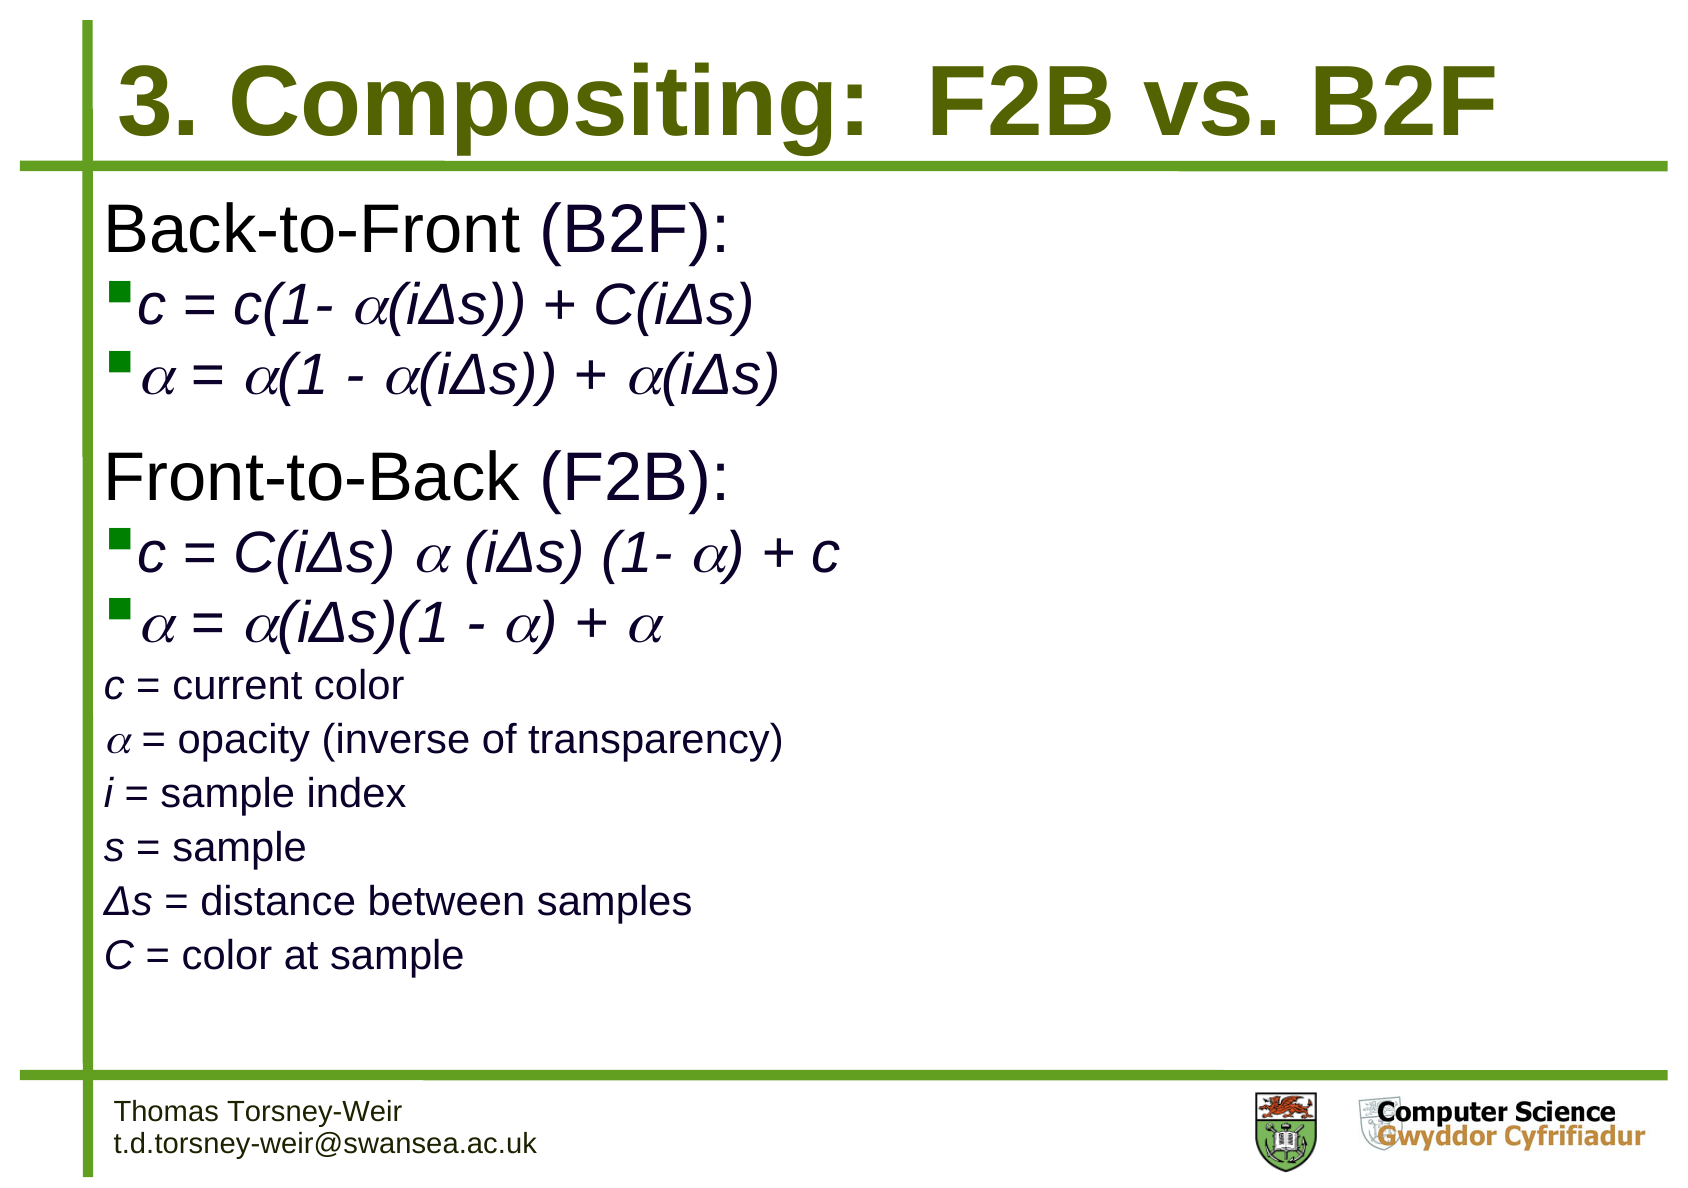

# 3. Compositing: F2B vs. B2F
Back-to-Front (B2F):
c = c(1- (iΔs)) + C(iΔs)
 = (1 - (iΔs)) + (iΔs)
Front-to-Back (F2B):
c = C(iΔs)  (iΔs) (1- ) + c
 = (iΔs)(1 - ) + 
c = current color
 = opacity (inverse of transparency)
i = sample index
s = sample
Δs = distance between samples
C = color at sample